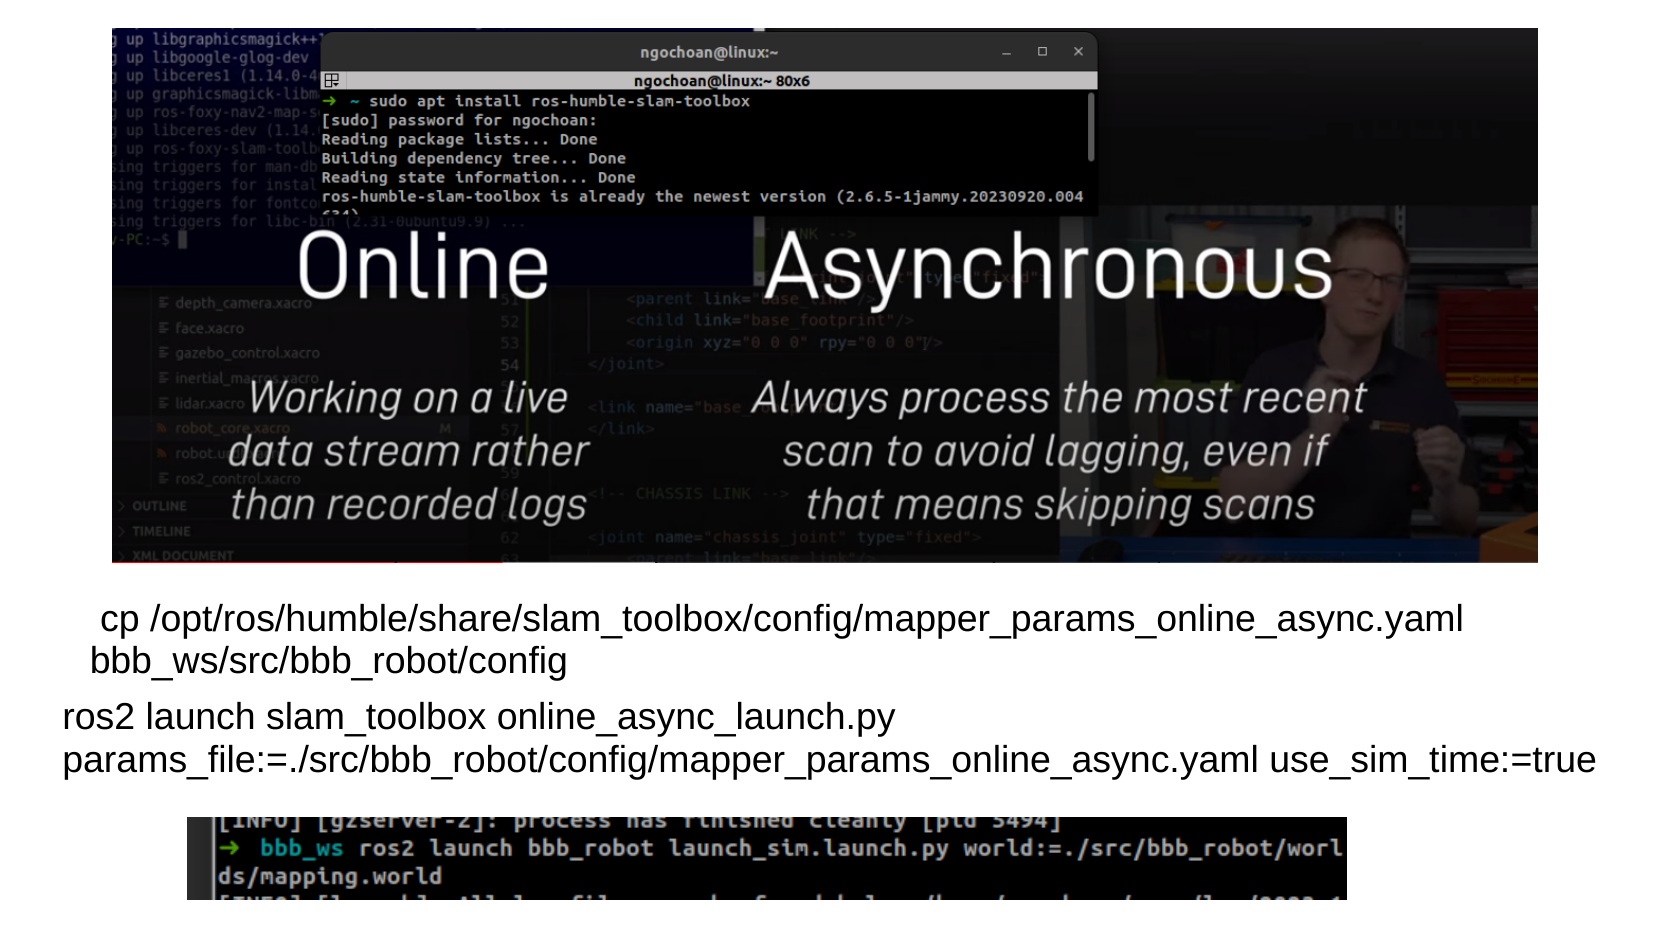

#
 cp /opt/ros/humble/share/slam_toolbox/config/mapper_params_online_async.yaml bbb_ws/src/bbb_robot/config
ros2 launch slam_toolbox online_async_launch.py params_file:=./src/bbb_robot/config/mapper_params_online_async.yaml use_sim_time:=true